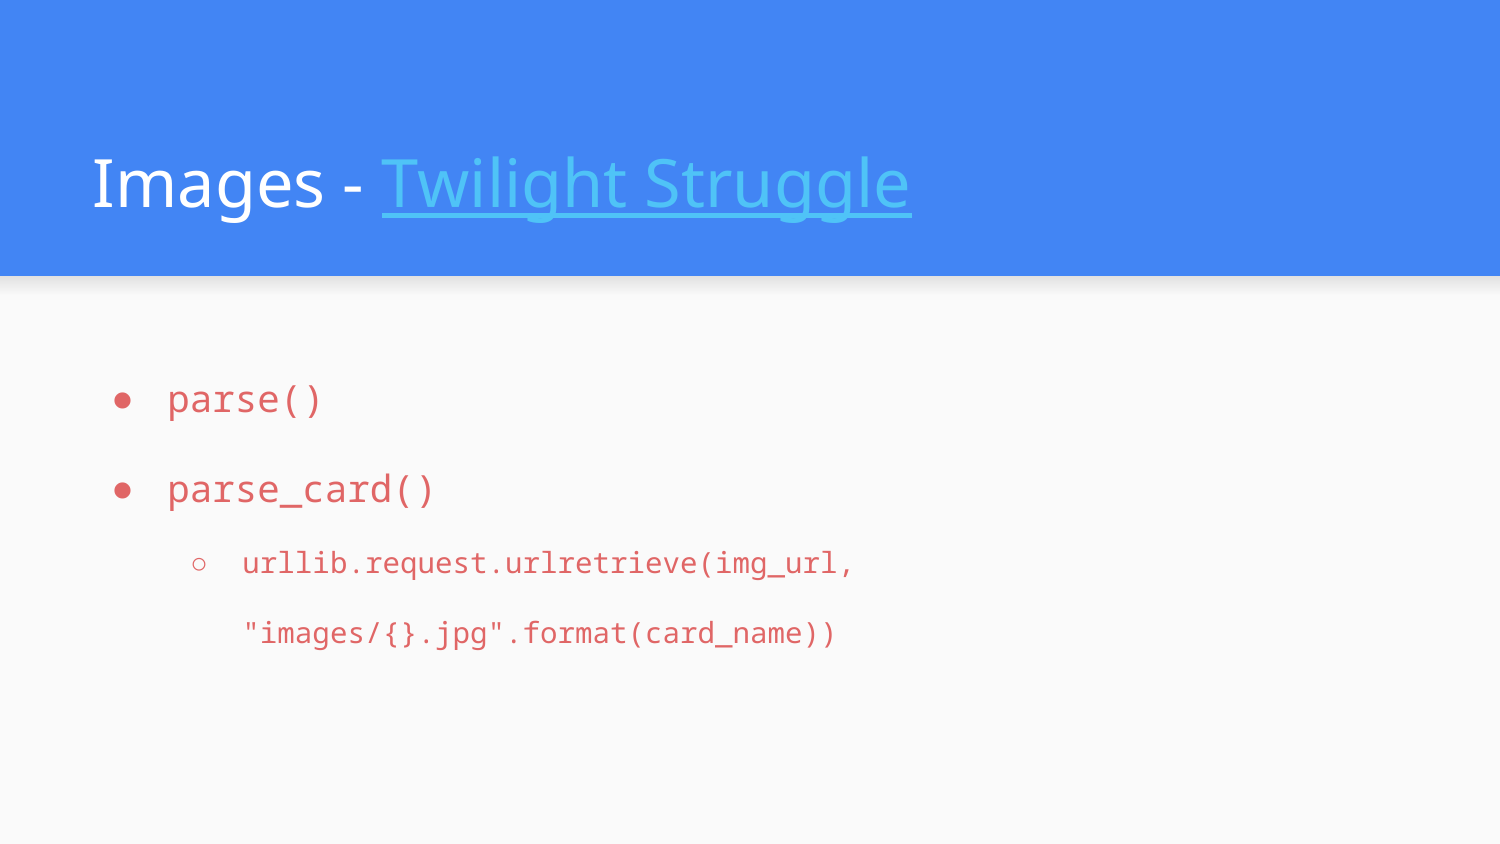

# Images - Twilight Struggle
parse()
parse_card()
urllib.request.urlretrieve(img_url, "images/{}.jpg".format(card_name))